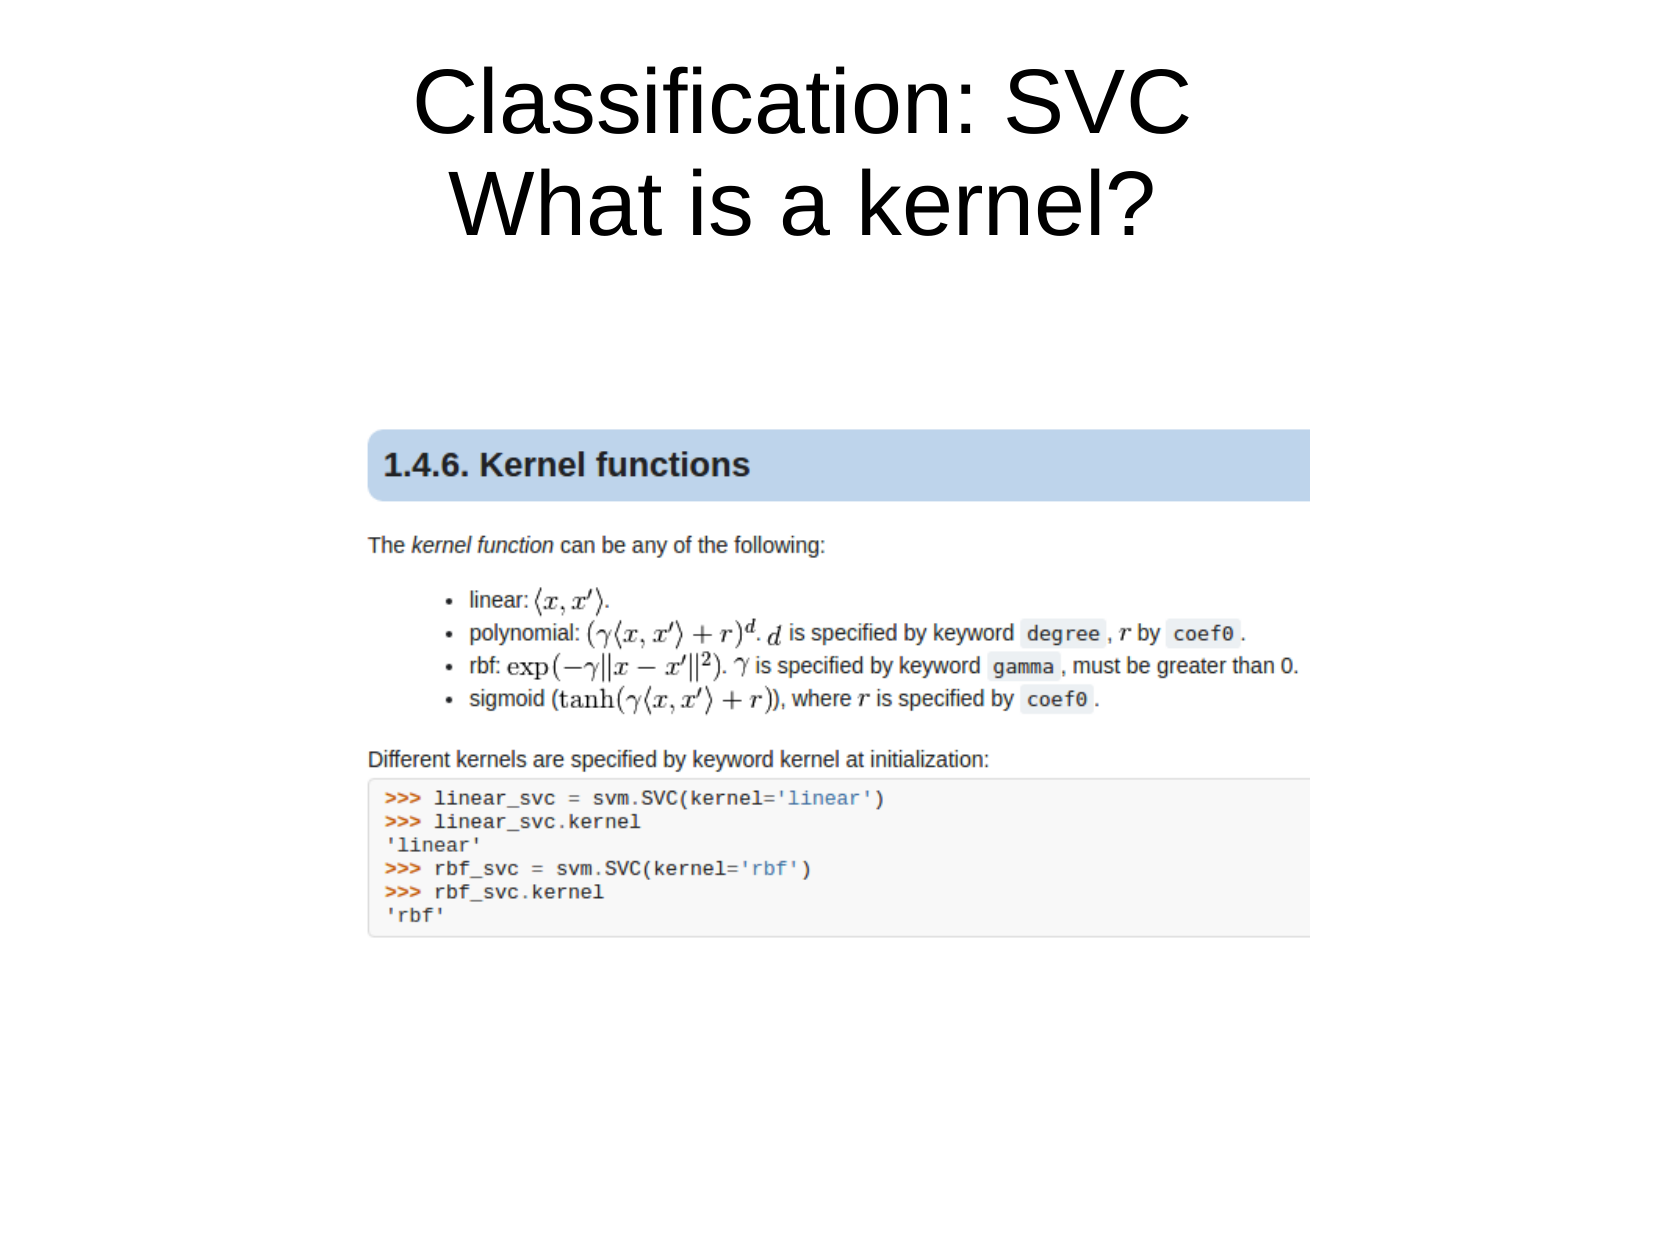

# Classification: SVC What is a kernel?